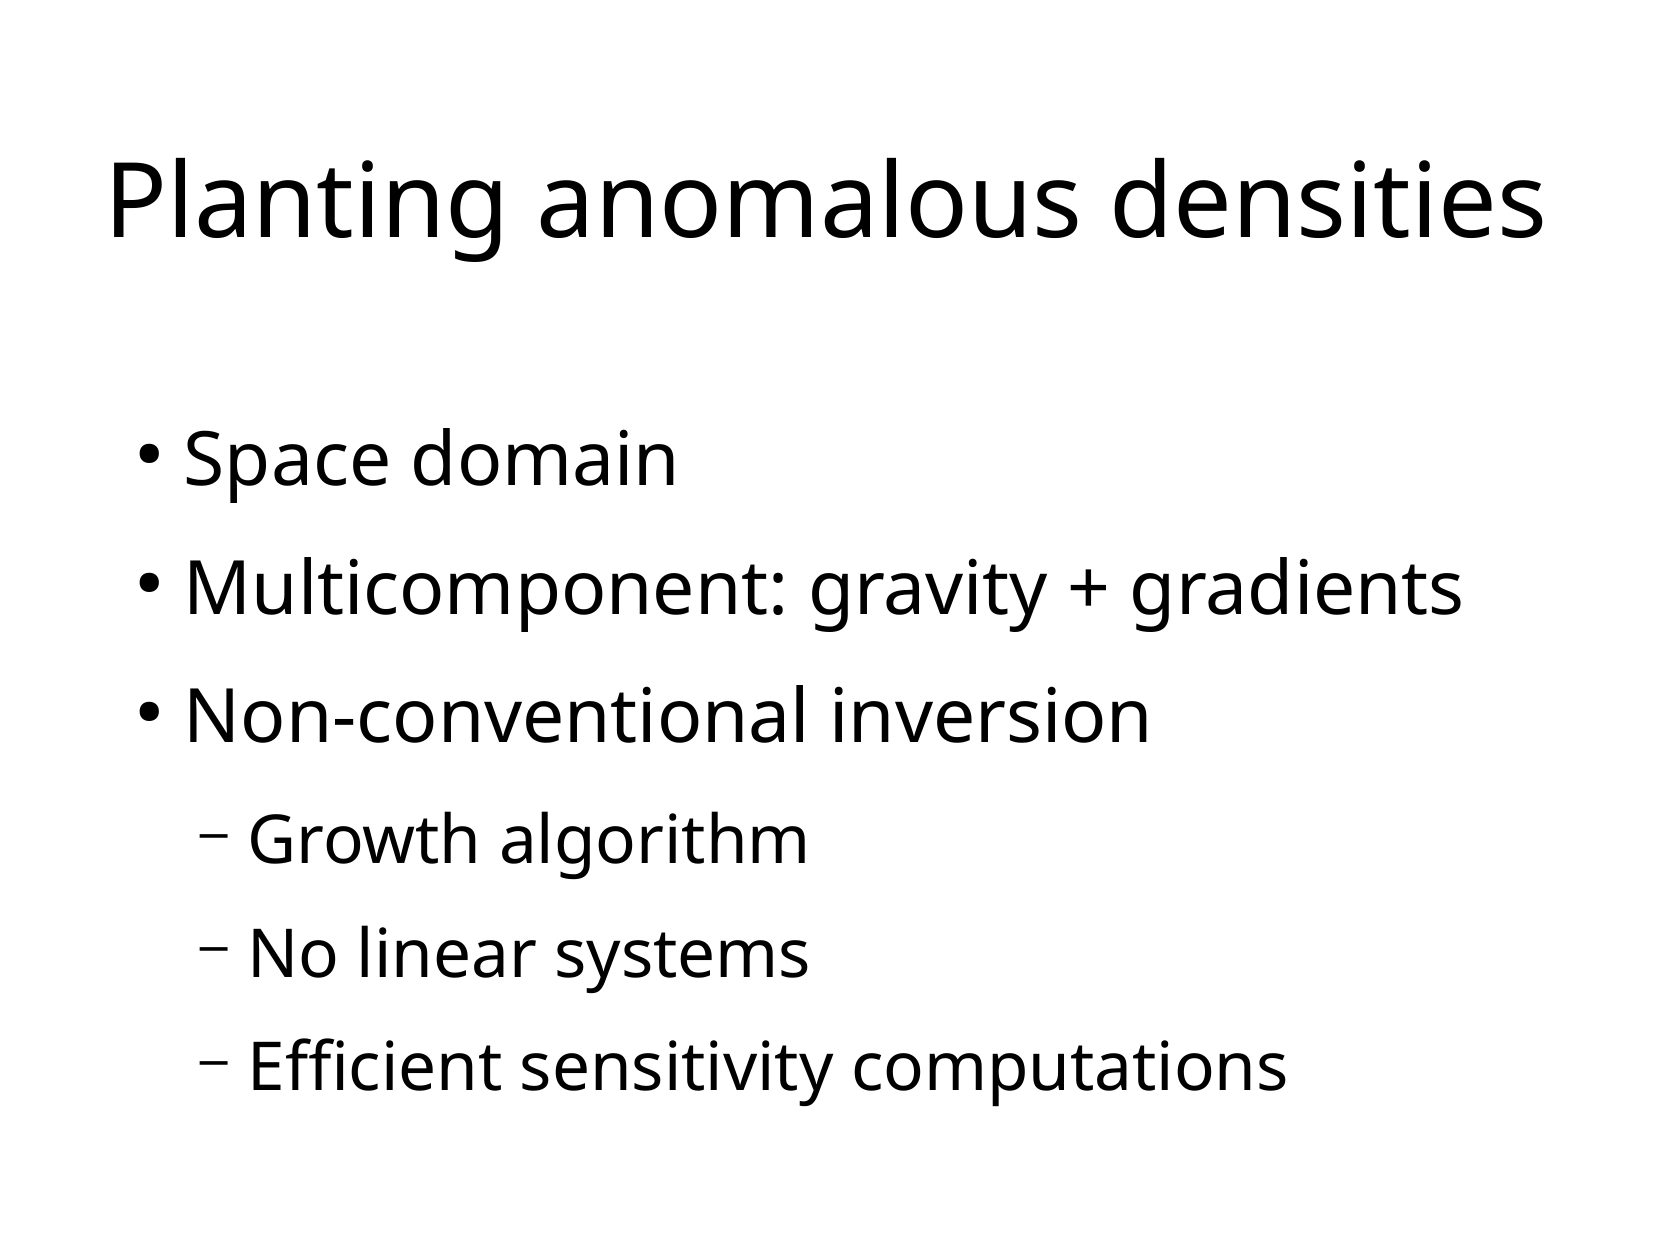

# Planting anomalous densities
Space domain
Multicomponent: gravity + gradients
Non-conventional inversion
Growth algorithm
No linear systems
Efficient sensitivity computations